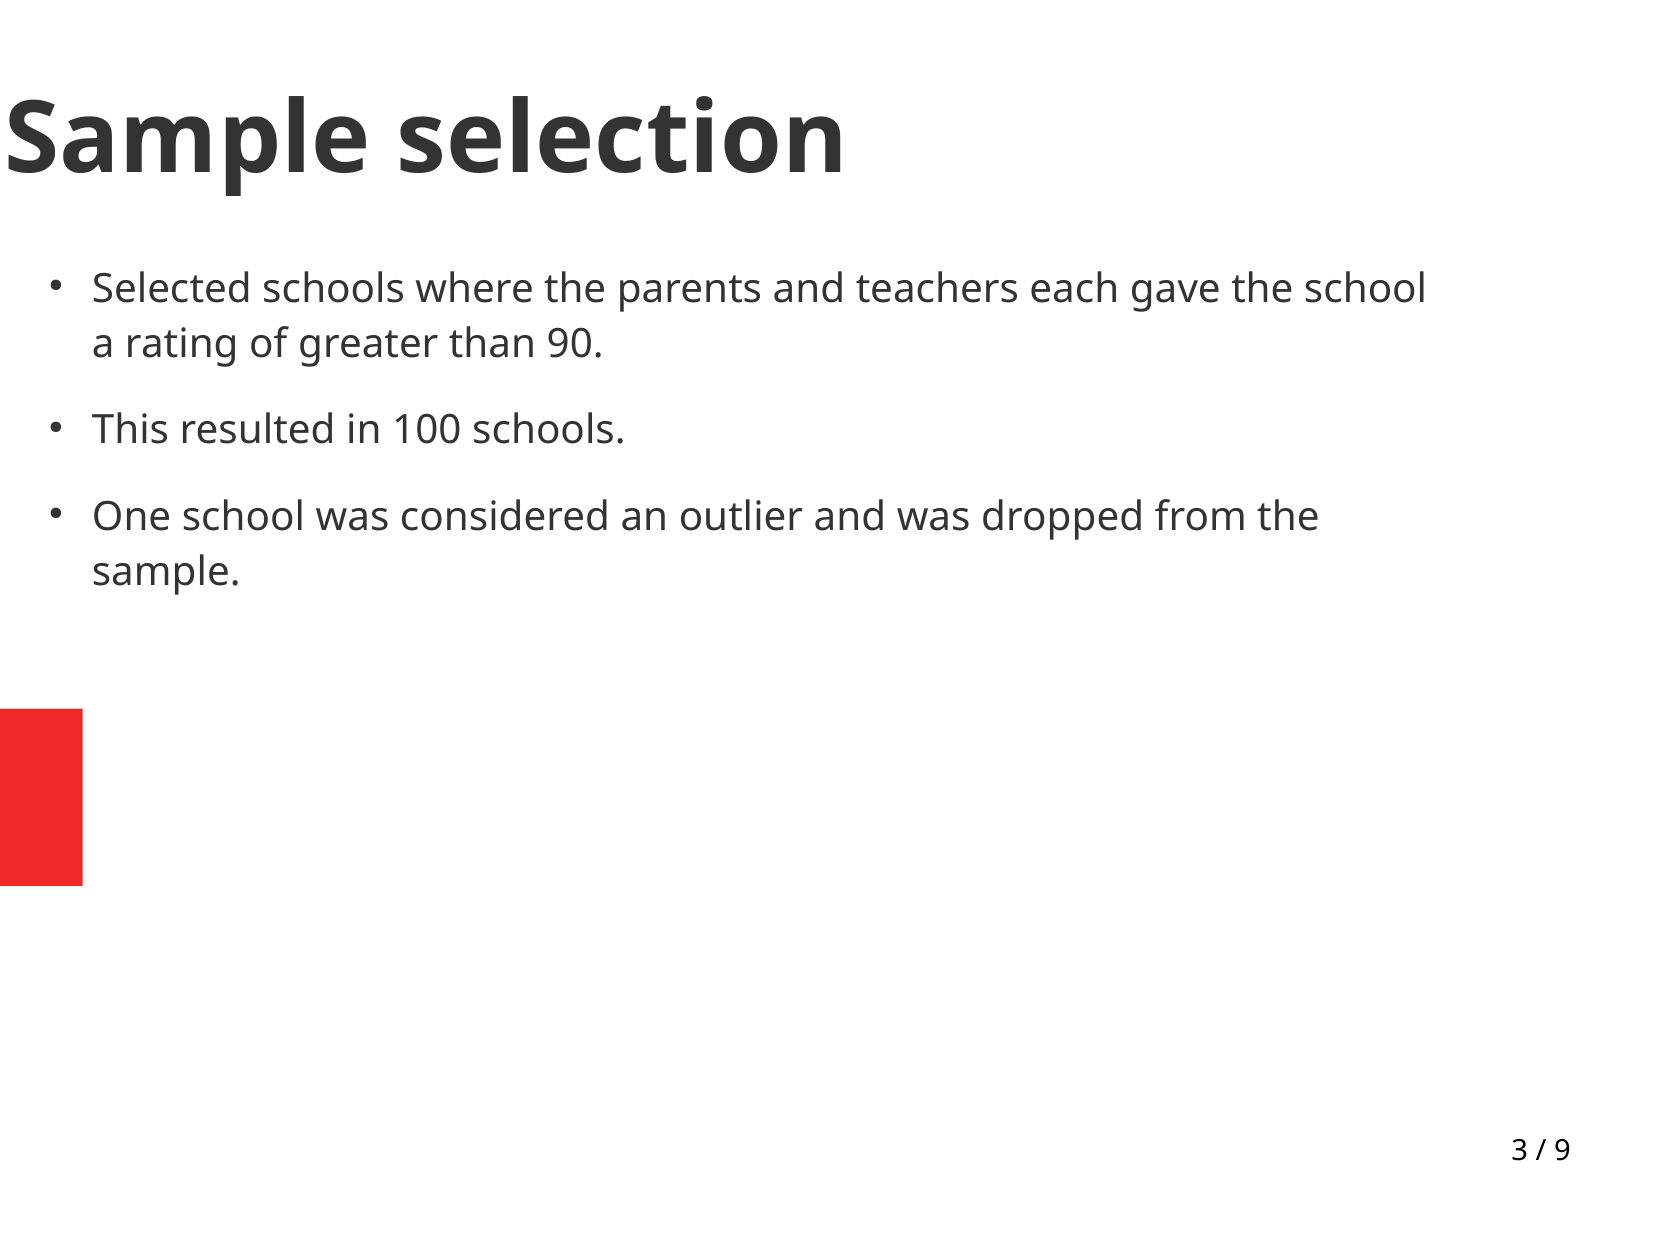

# Sample selection
Selected schools where the parents and teachers each gave the school a rating of greater than 90.
This resulted in 100 schools.
One school was considered an outlier and was dropped from the sample.
3